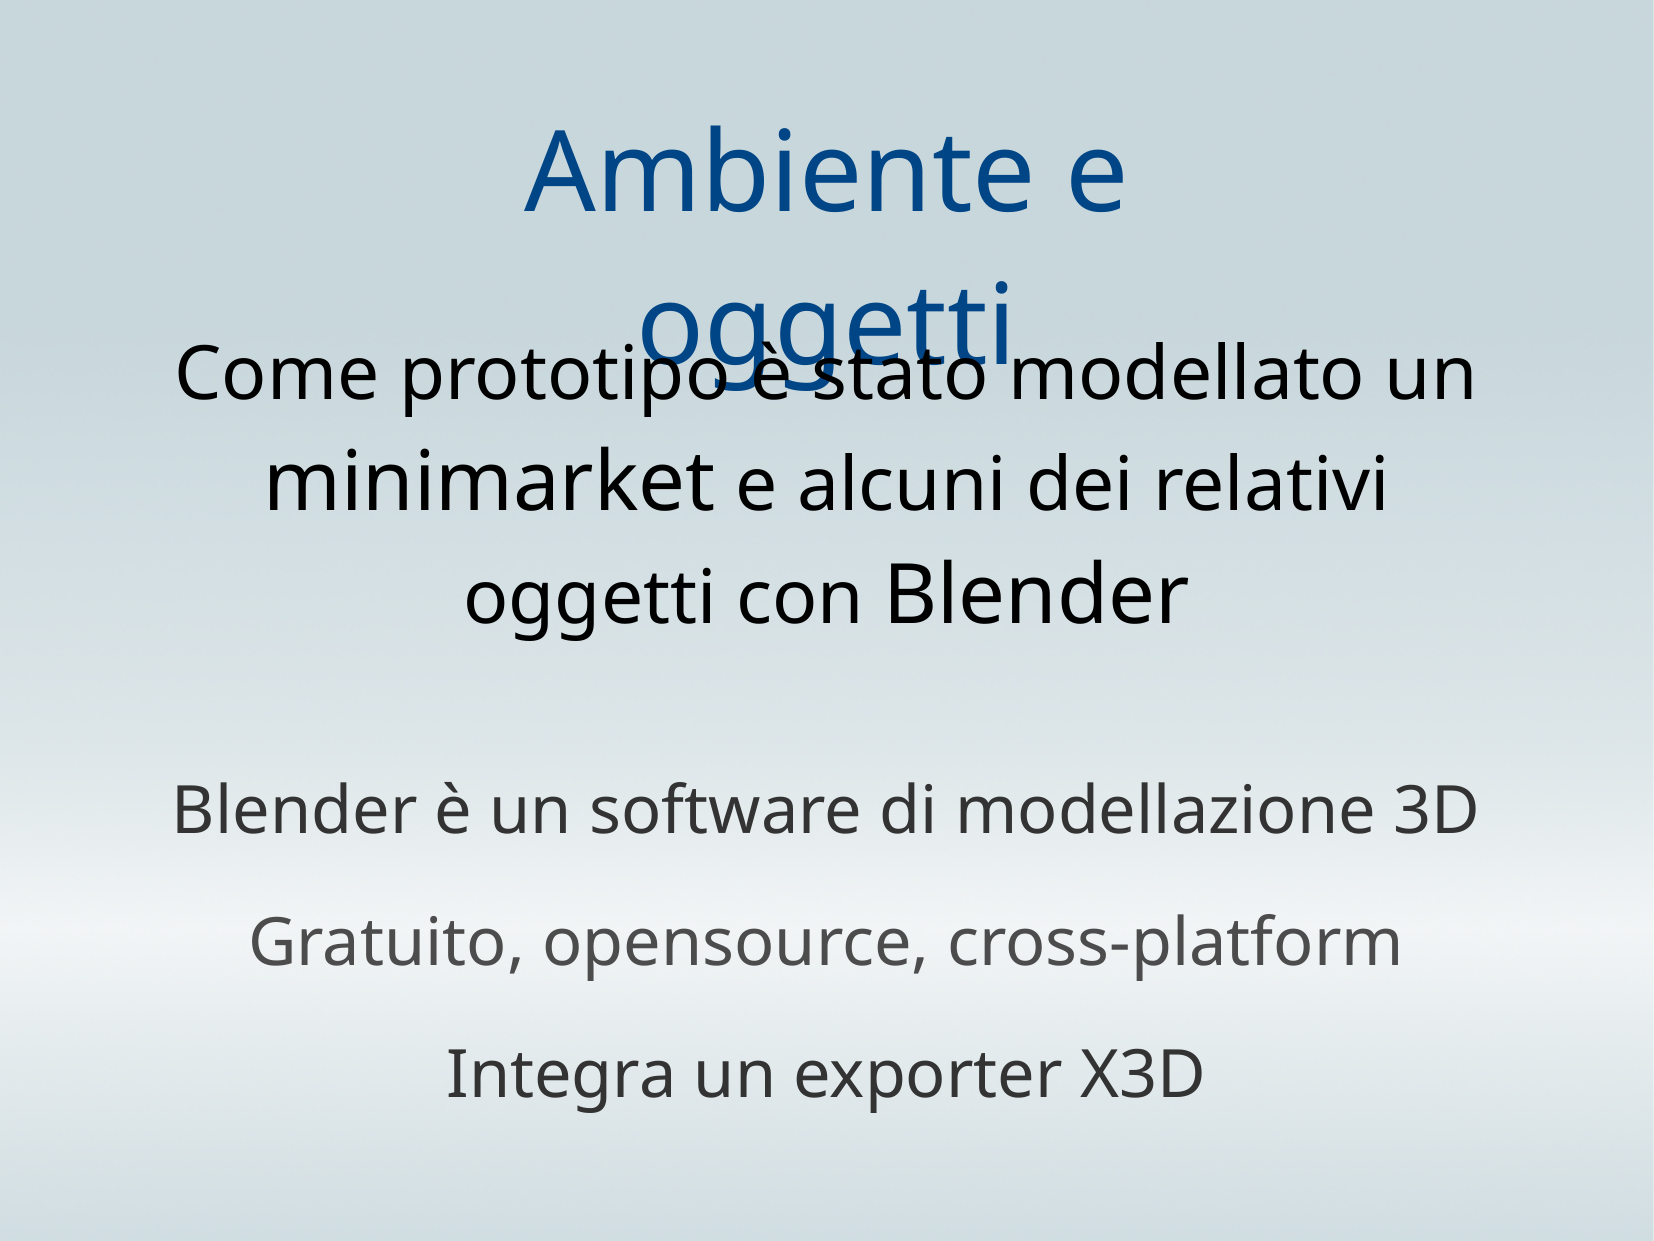

Ambiente e oggetti
Come prototipo è stato modellato un minimarket e alcuni dei relativi oggetti con Blender
Blender è un software di modellazione 3D
Gratuito, opensource, cross-platform
Integra un exporter X3D